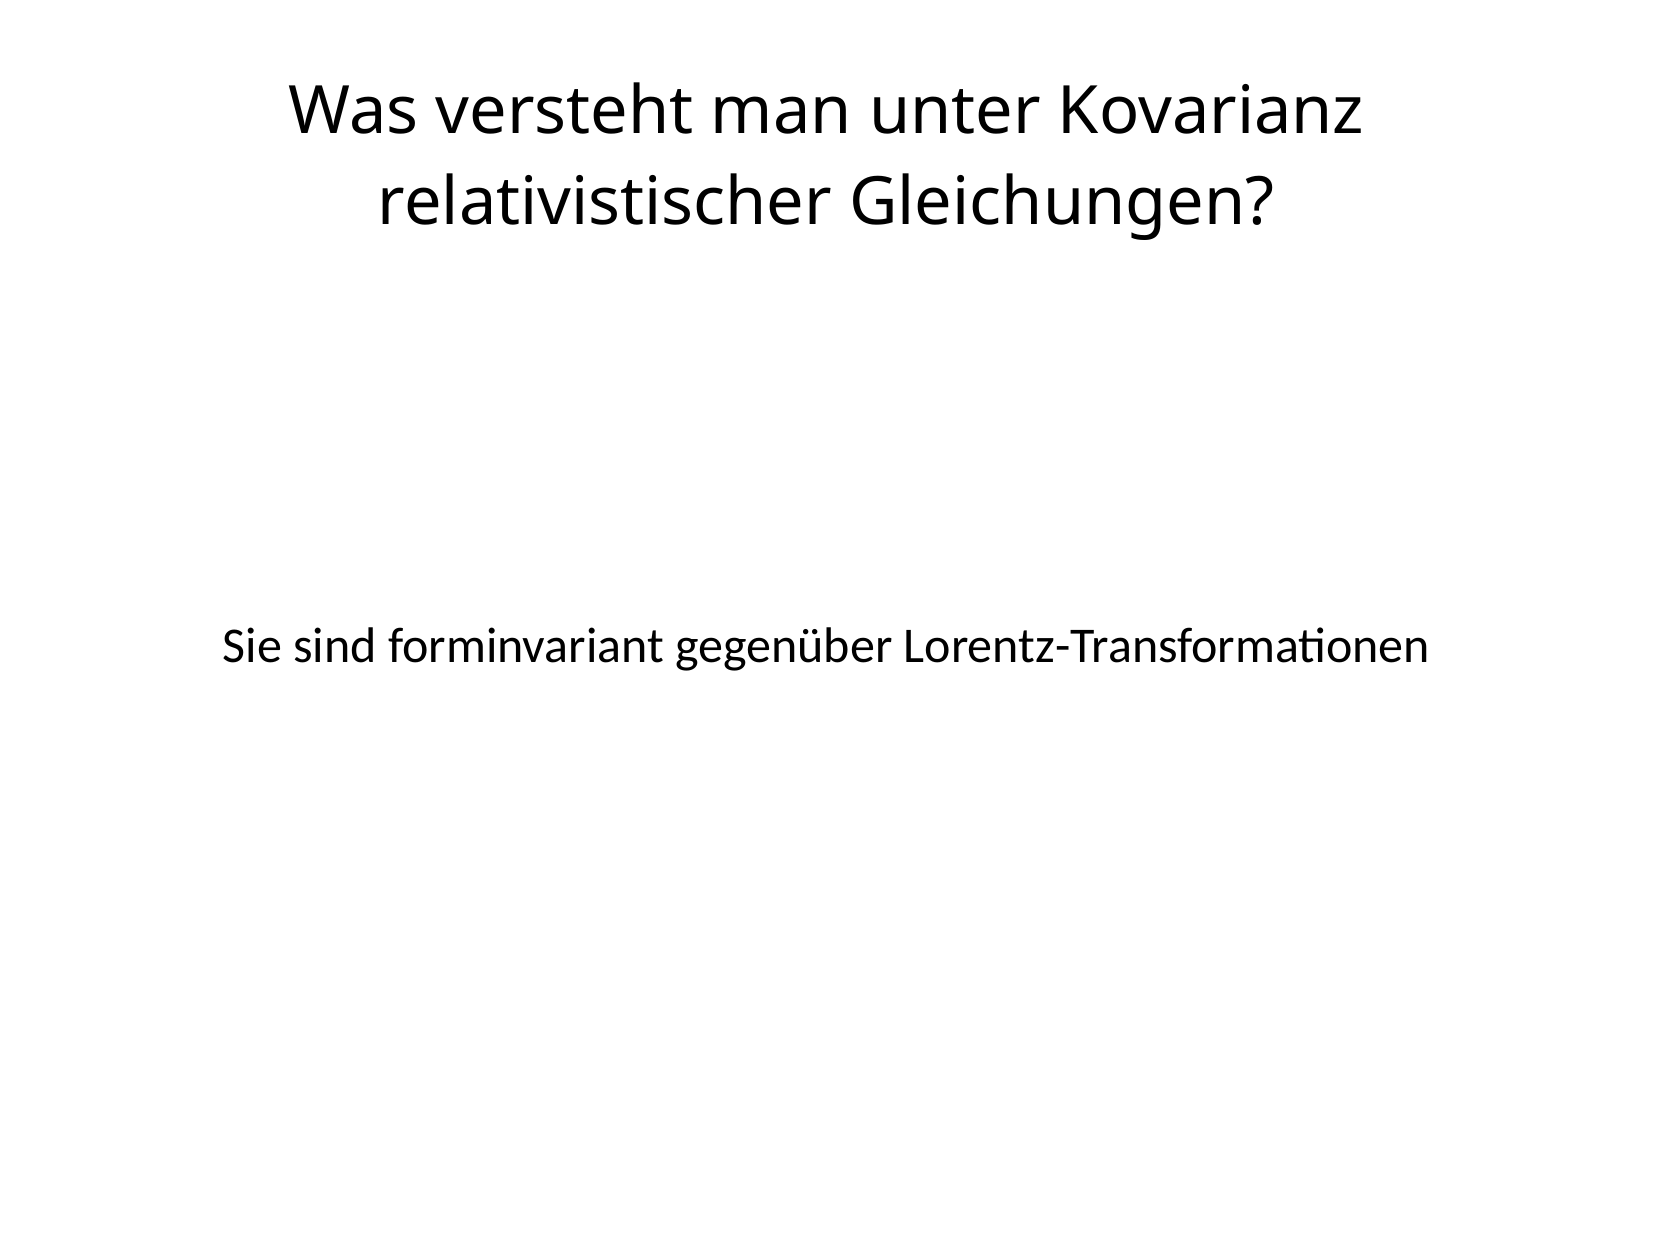

# Was versteht man unter Kovarianz relativistischer Gleichungen?
Sie sind forminvariant gegenüber Lorentz-Transformationen